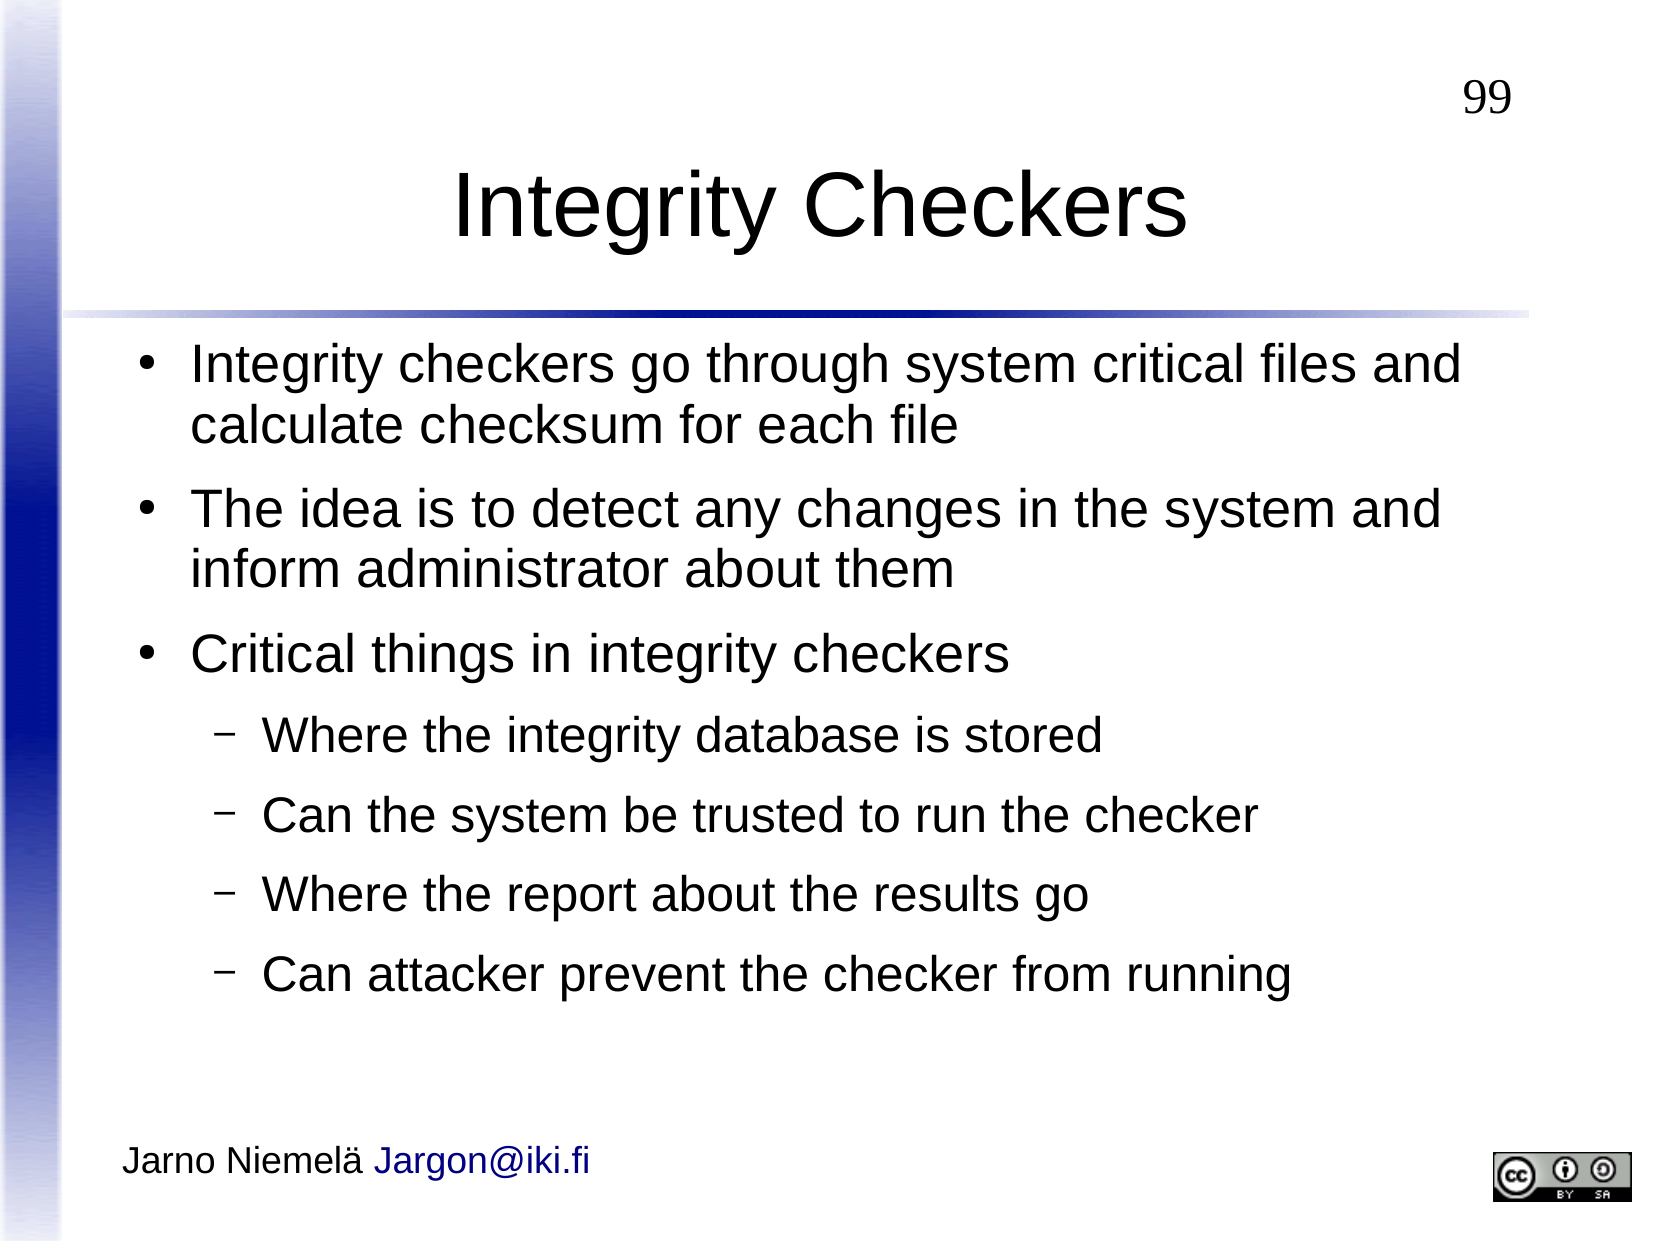

# Integrity Checkers
Integrity checkers go through system critical files and calculate checksum for each file
The idea is to detect any changes in the system and inform administrator about them
Critical things in integrity checkers
Where the integrity database is stored
Can the system be trusted to run the checker
Where the report about the results go
Can attacker prevent the checker from running